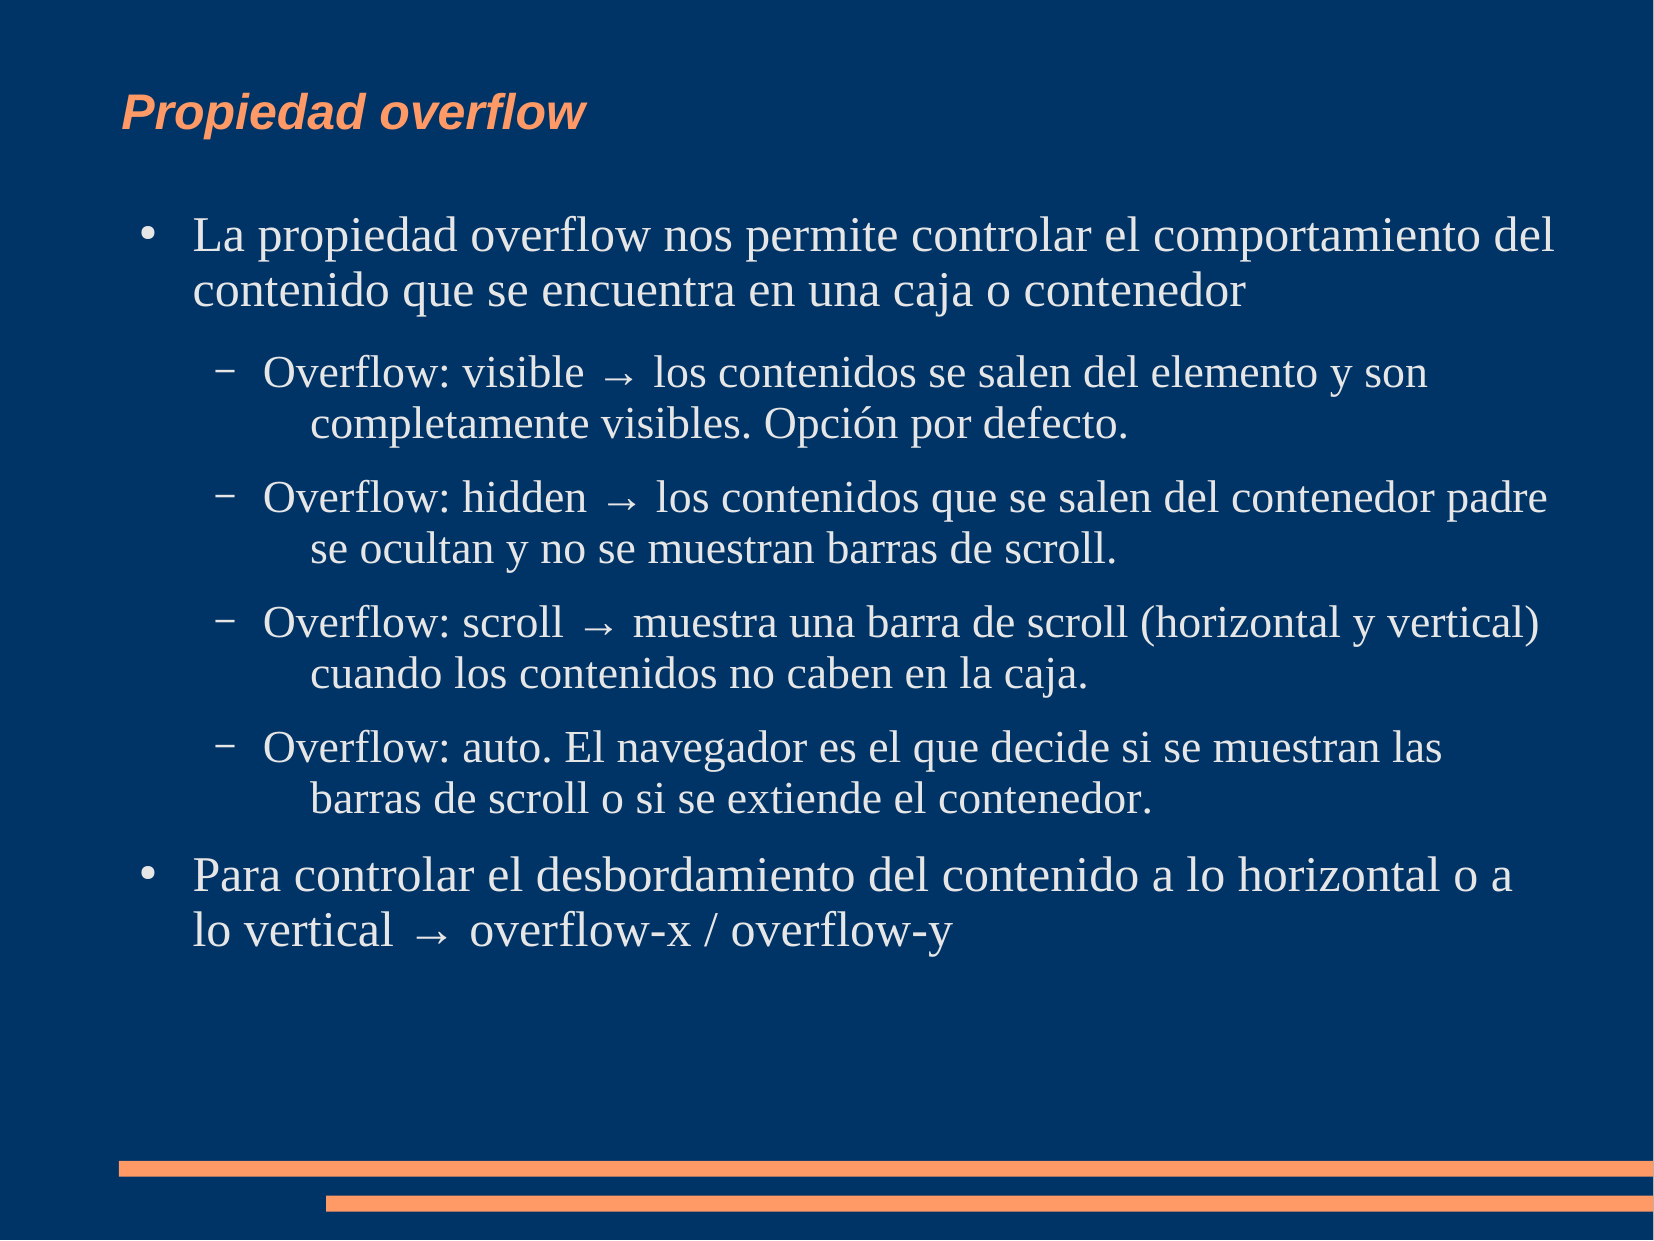

# Propiedad overflow
La propiedad overflow nos permite controlar el comportamiento del contenido que se encuentra en una caja o contenedor
Overflow: visible → los contenidos se salen del elemento y son completamente visibles. Opción por defecto.
Overflow: hidden → los contenidos que se salen del contenedor padre se ocultan y no se muestran barras de scroll.
Overflow: scroll → muestra una barra de scroll (horizontal y vertical) cuando los contenidos no caben en la caja.
Overflow: auto. El navegador es el que decide si se muestran las barras de scroll o si se extiende el contenedor.
Para controlar el desbordamiento del contenido a lo horizontal o a lo vertical → overflow-x / overflow-y